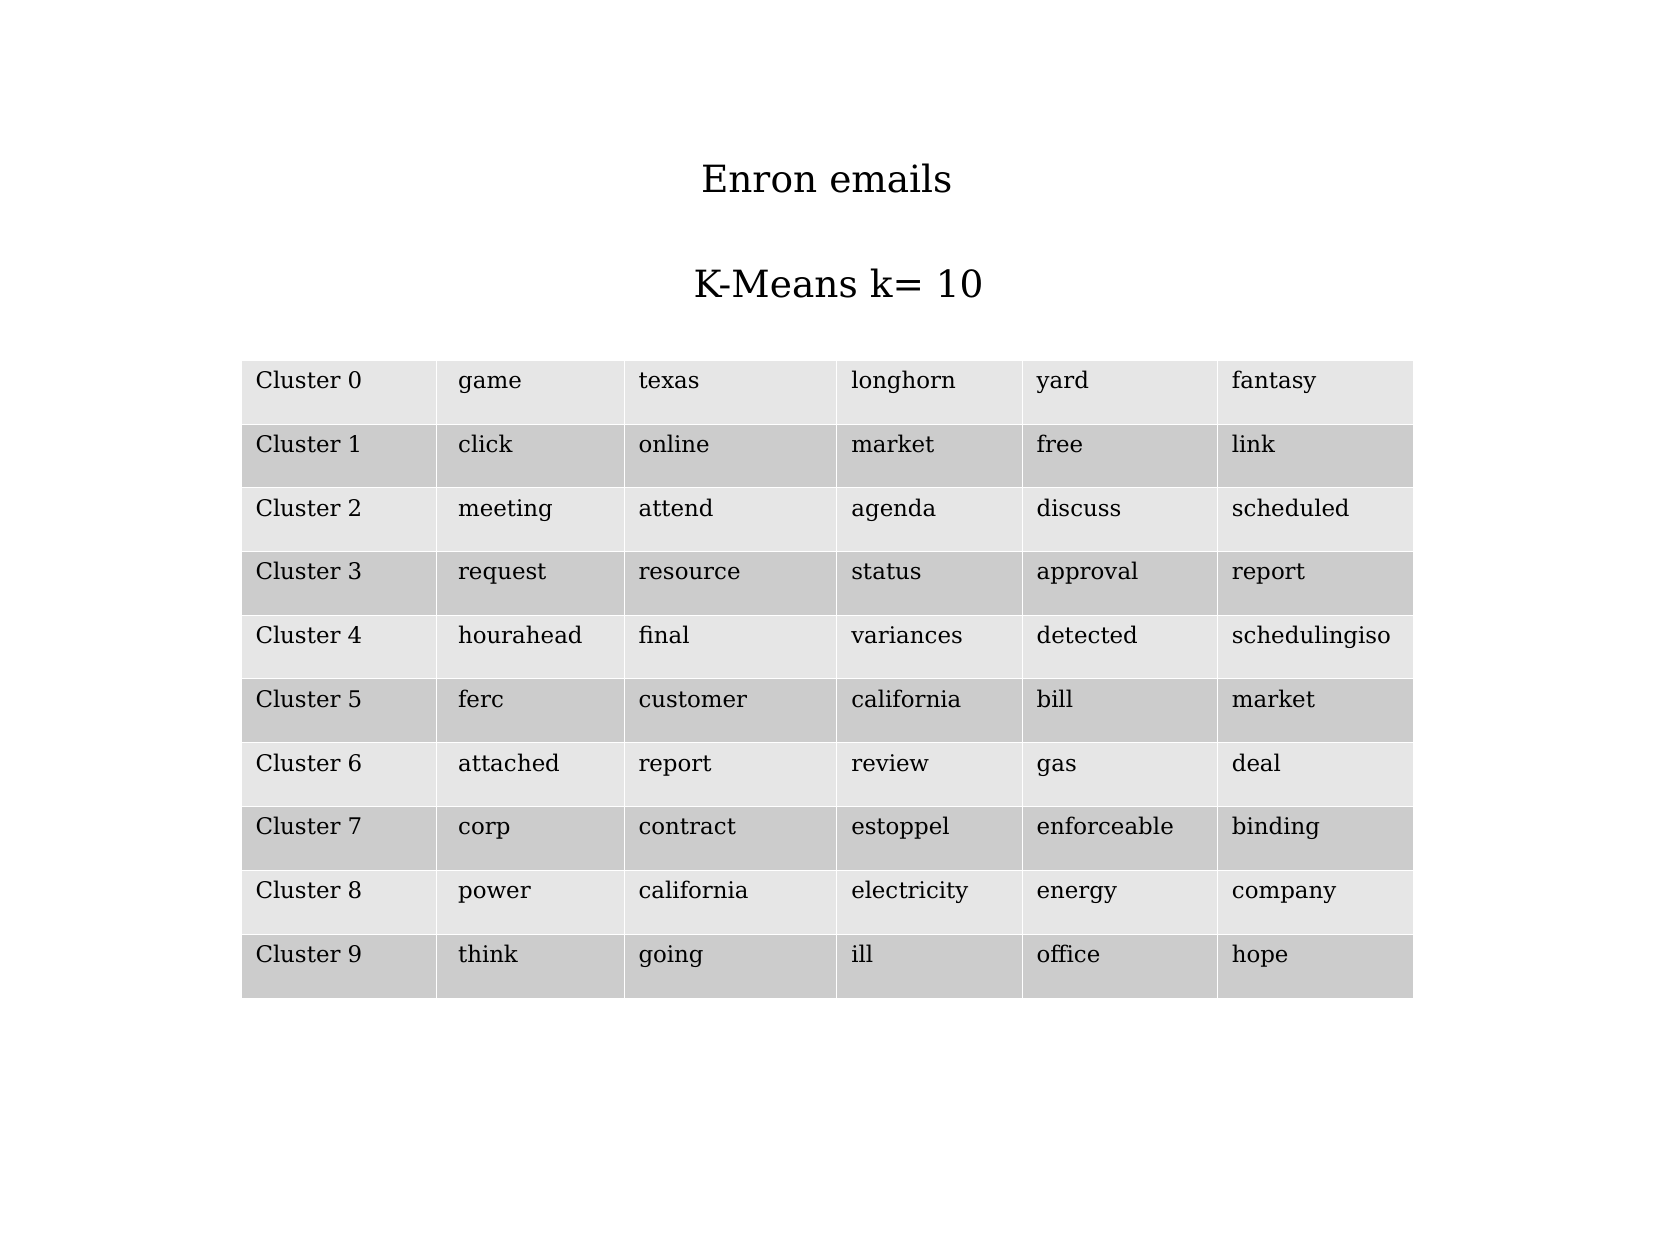

Enron emails
K-Means k= 10
| Cluster 0 | game | texas | longhorn | yard | fantasy |
| --- | --- | --- | --- | --- | --- |
| Cluster 1 | click | online | market | free | link |
| Cluster 2 | meeting | attend | agenda | discuss | scheduled |
| Cluster 3 | request | resource | status | approval | report |
| Cluster 4 | hourahead | final | variances | detected | schedulingiso |
| Cluster 5 | ferc | customer | california | bill | market |
| Cluster 6 | attached | report | review | gas | deal |
| Cluster 7 | corp | contract | estoppel | enforceable | binding |
| Cluster 8 | power | california | electricity | energy | company |
| Cluster 9 | think | going | ill | office | hope |